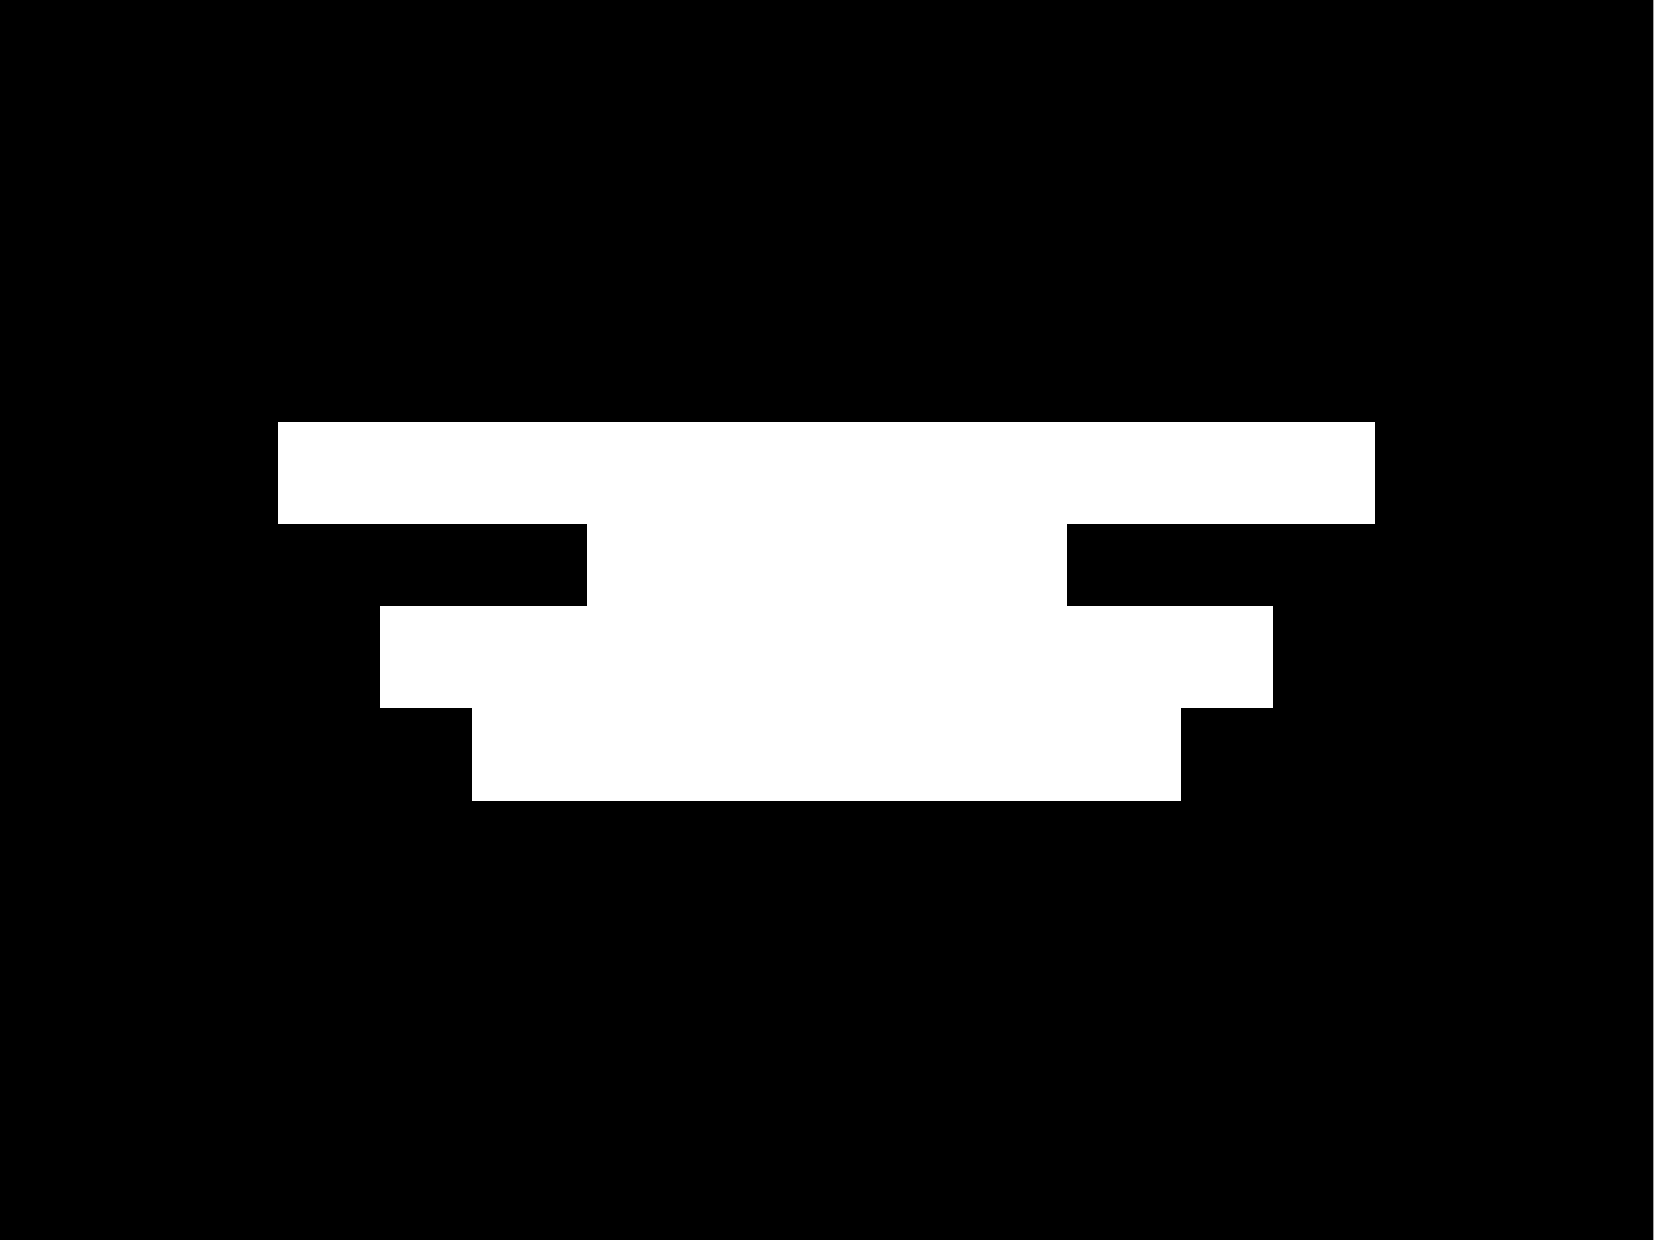

# O pecado não vai congelar
nosso amor
Nossa carne sentirá o
impacto de poder